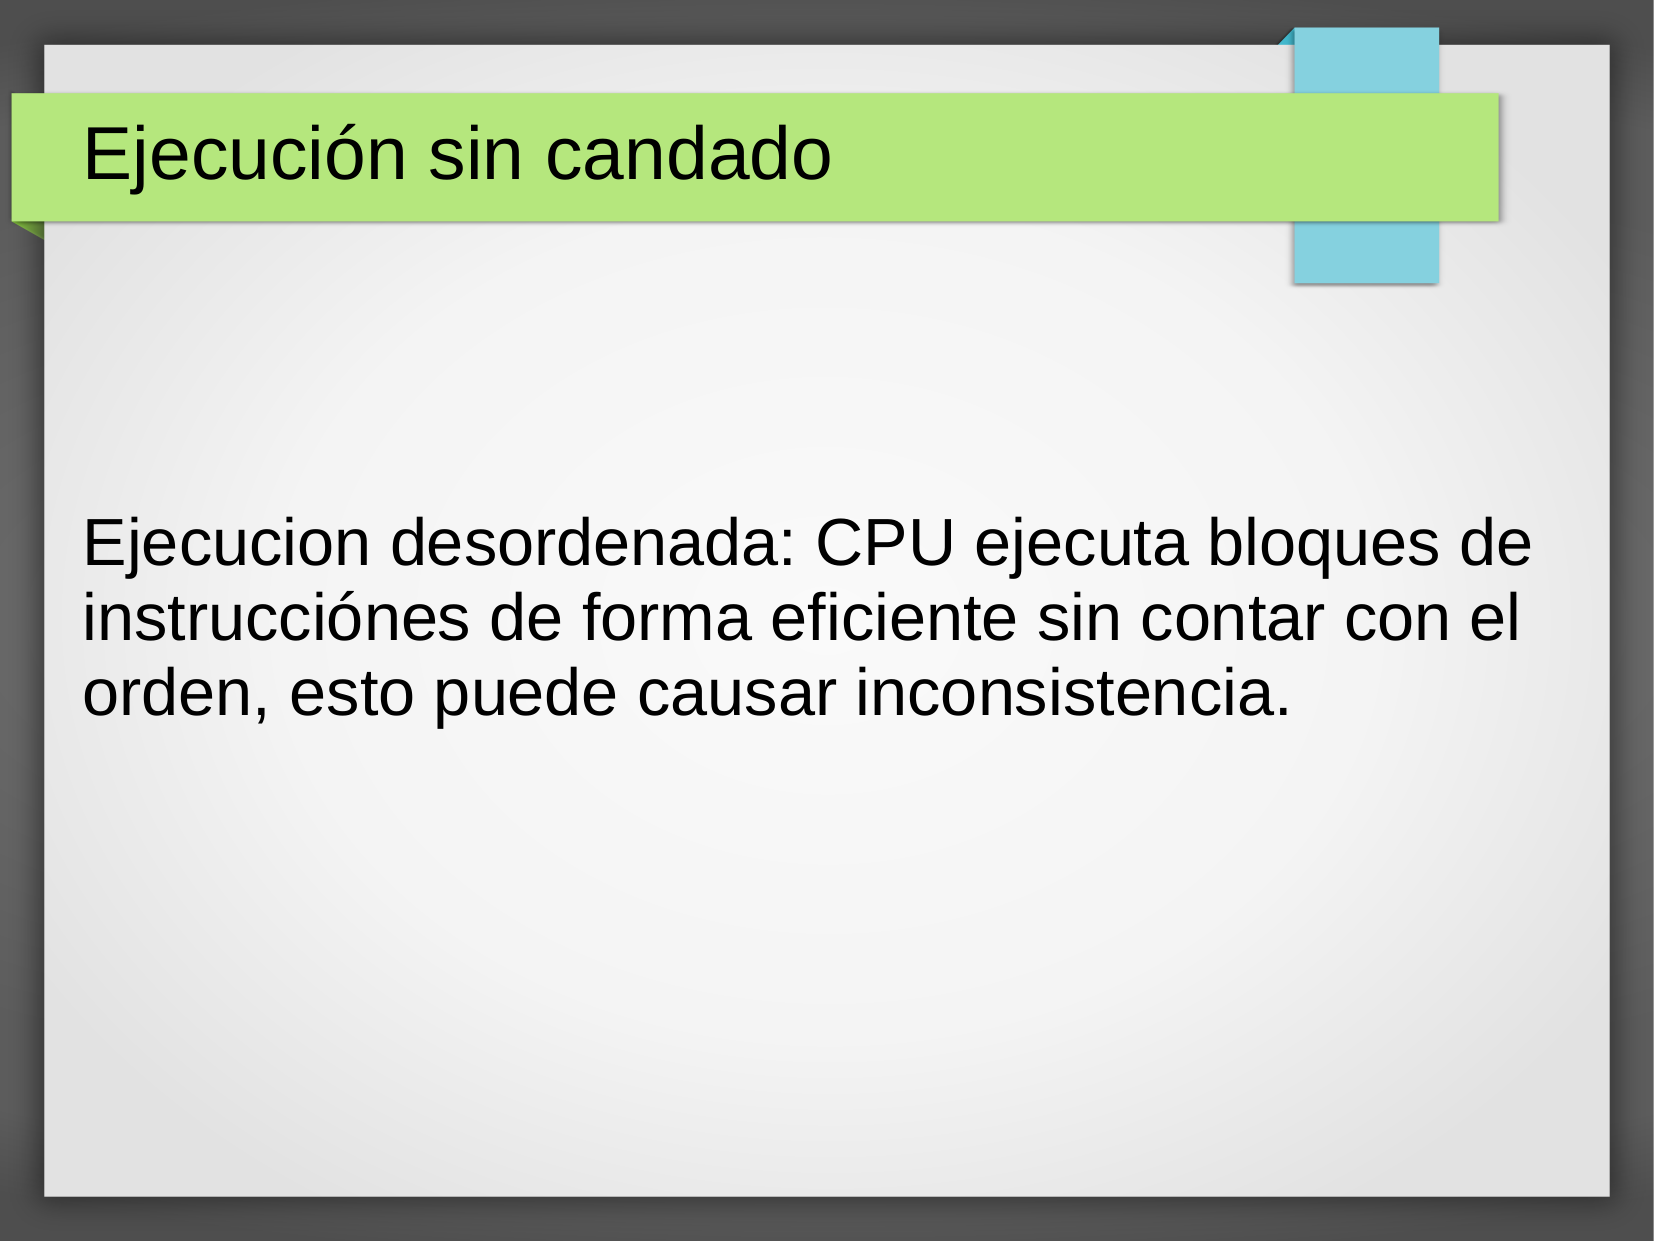

# Ejecución sin candado
Ejecucion desordenada: CPU ejecuta bloques de instrucciónes de forma eficiente sin contar con el orden, esto puede causar inconsistencia.